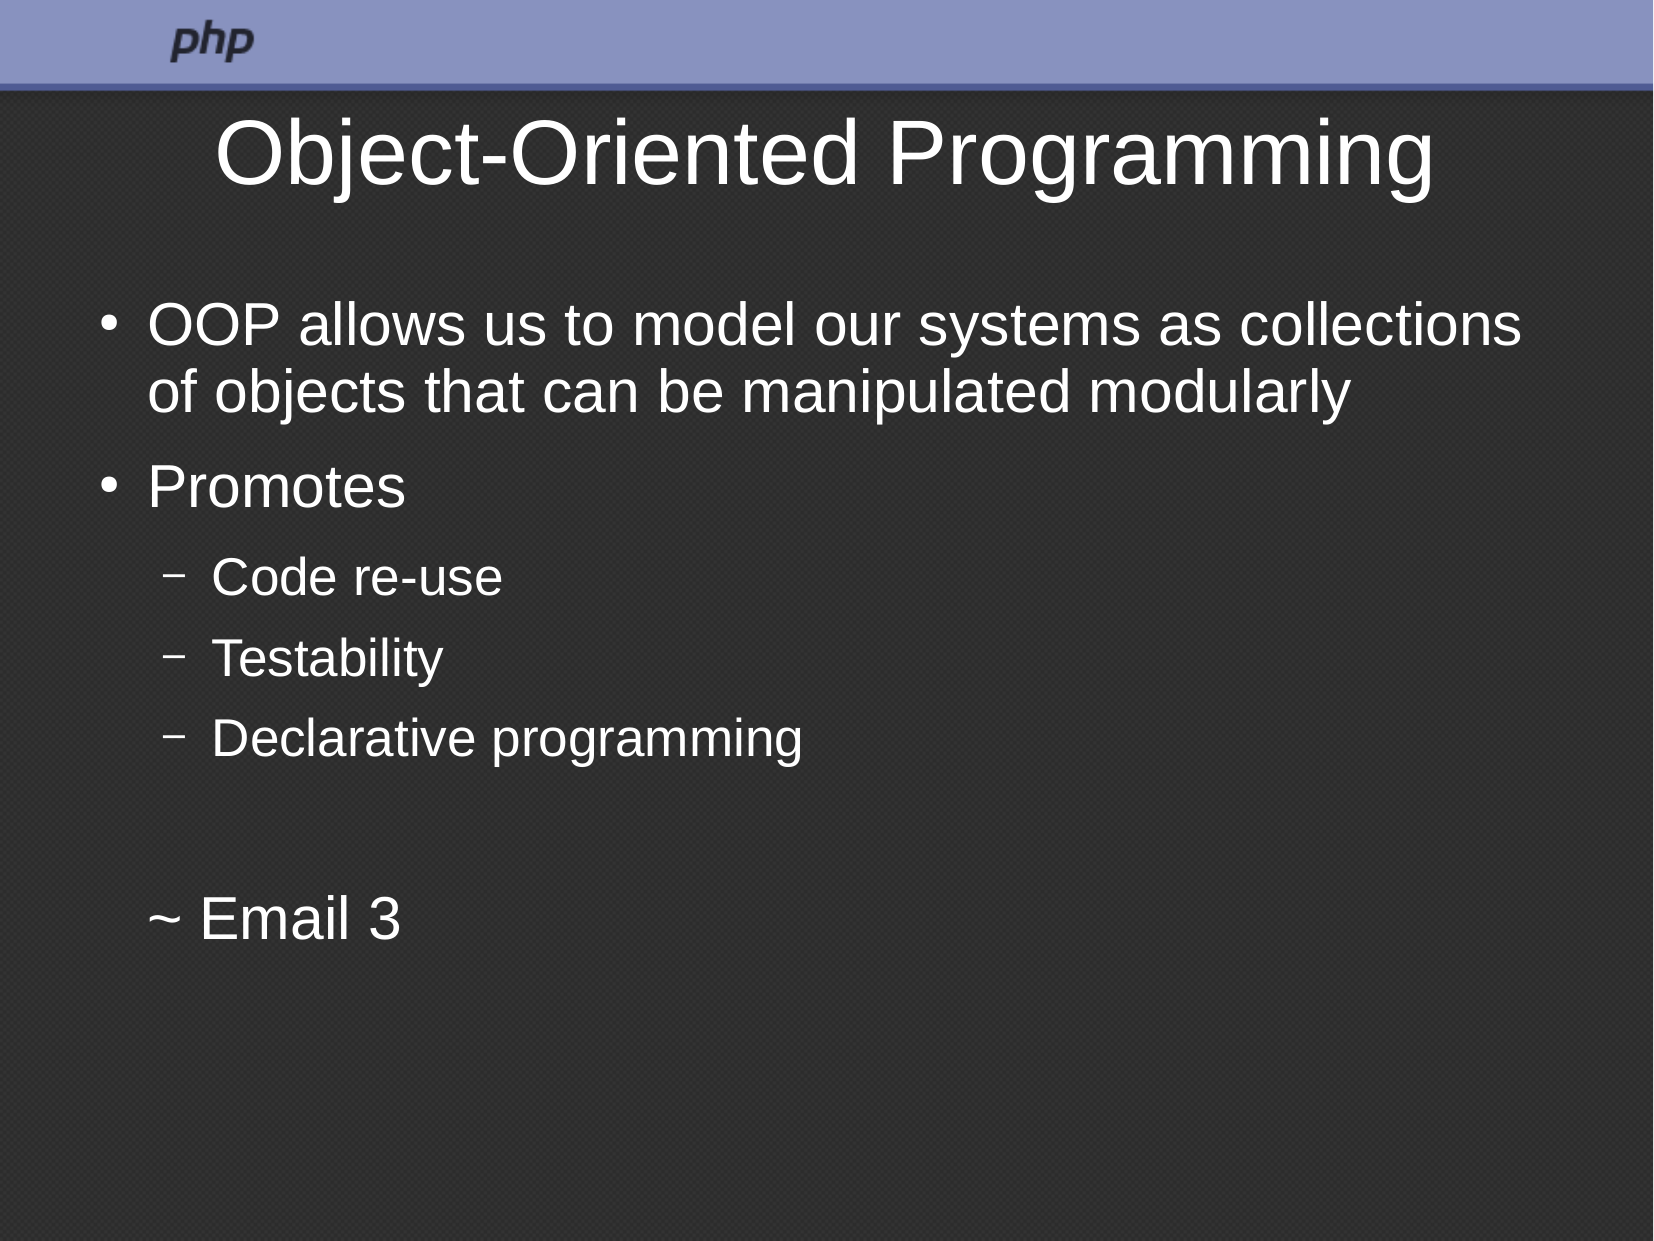

# Object-Oriented Programming
OOP allows us to model our systems as collections of objects that can be manipulated modularly
Promotes
Code re-use
Testability
Declarative programming
~ Email 3